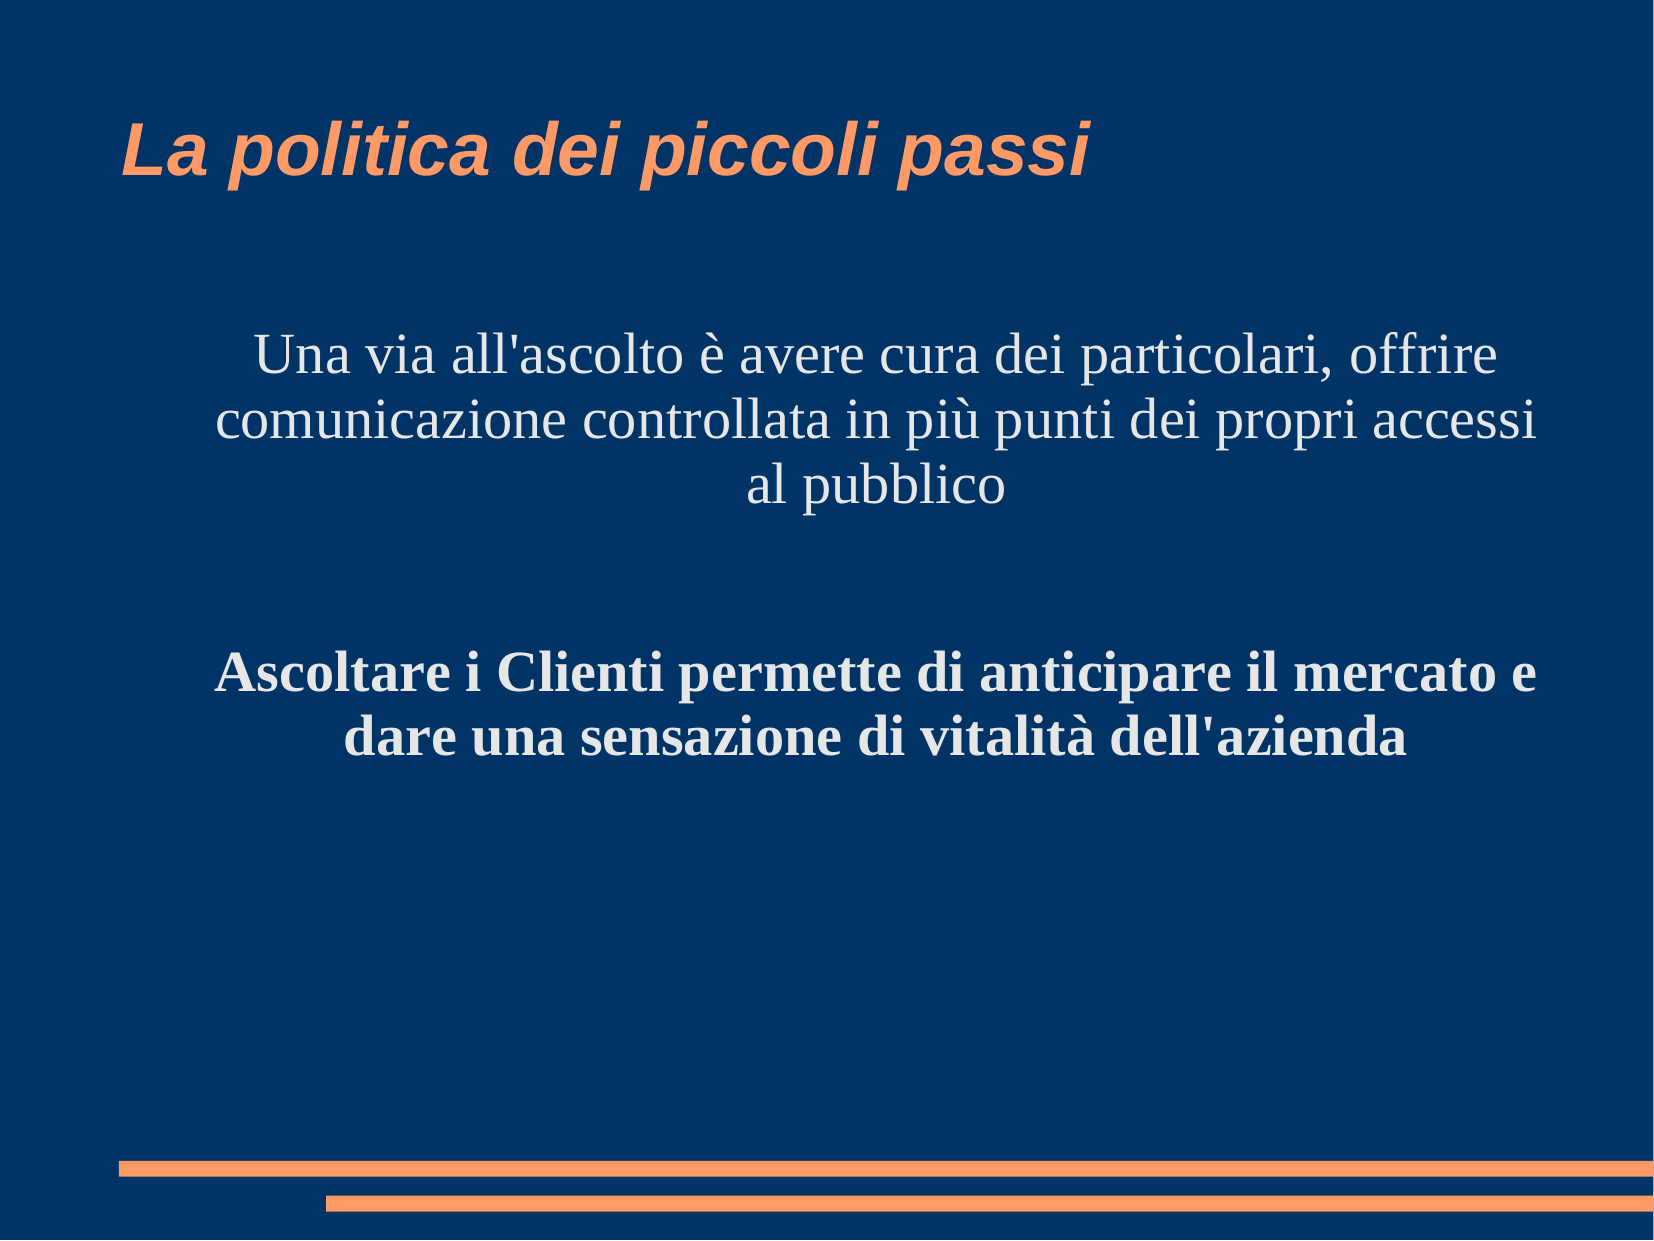

# La politica dei piccoli passi
Una via all'ascolto è avere cura dei particolari, offrire comunicazione controllata in più punti dei propri accessi al pubblico
Ascoltare i Clienti permette di anticipare il mercato e dare una sensazione di vitalità dell'azienda